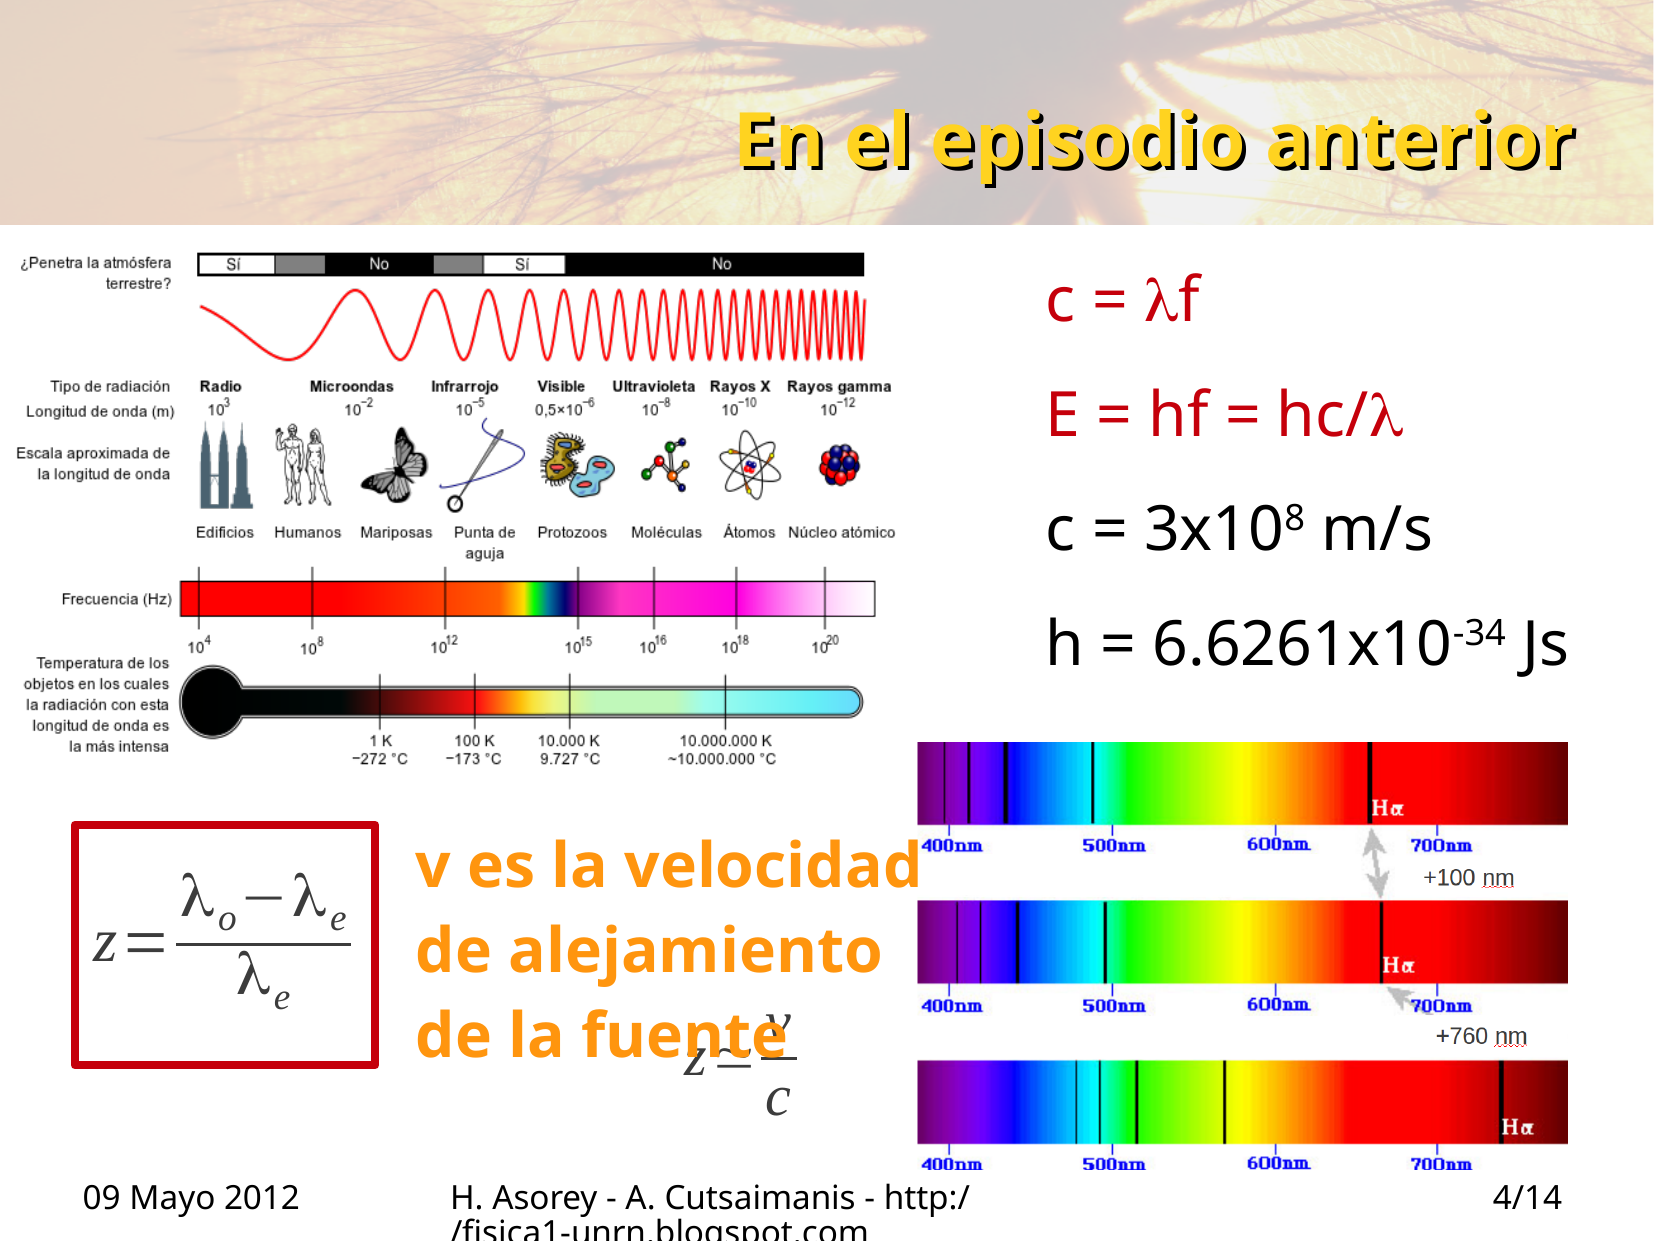

# En el episodio anterior
c = lf
E = hf = hc/l
c = 3x108 m/s
h = 6.6261x10-34 Js
v es la velocidad de alejamiento de la fuente
09 Mayo 2012
H. Asorey - A. Cutsaimanis - http://fisica1-unrn.blogspot.com
4